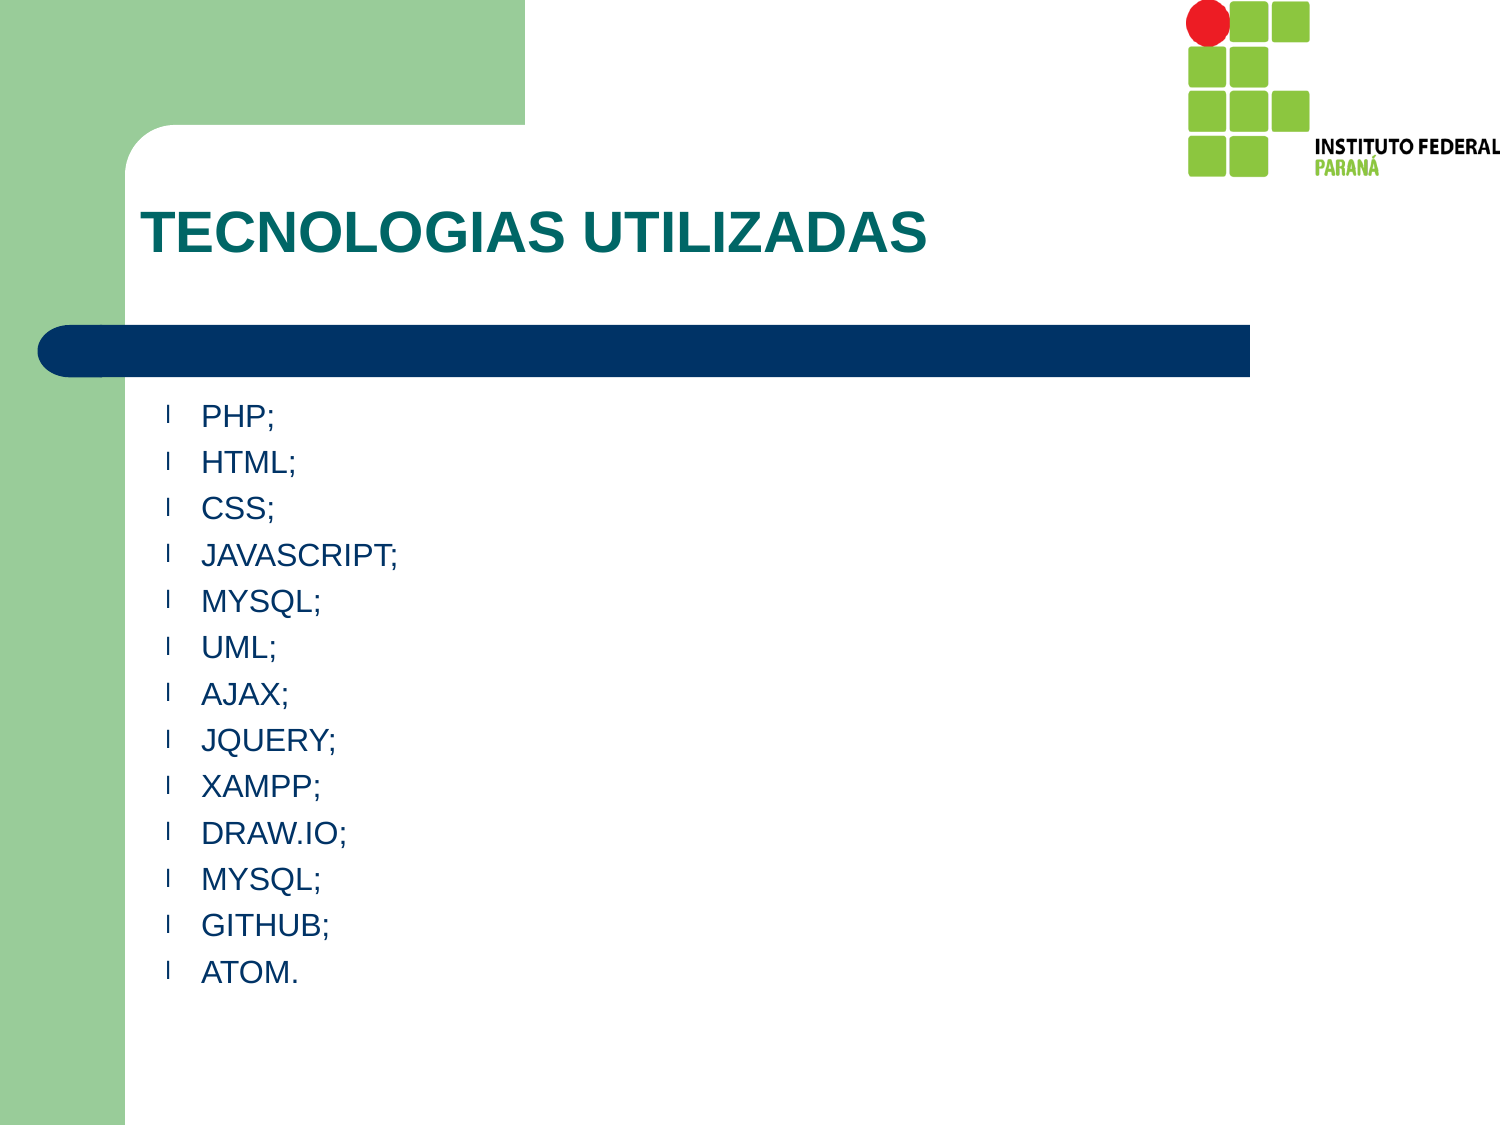

# TECNOLOGIAS UTILIZADAS
PHP;
HTML;
CSS;
JAVASCRIPT;
MYSQL;
UML;
AJAX;
JQUERY;
XAMPP;
DRAW.IO;
MYSQL;
GITHUB;
ATOM.